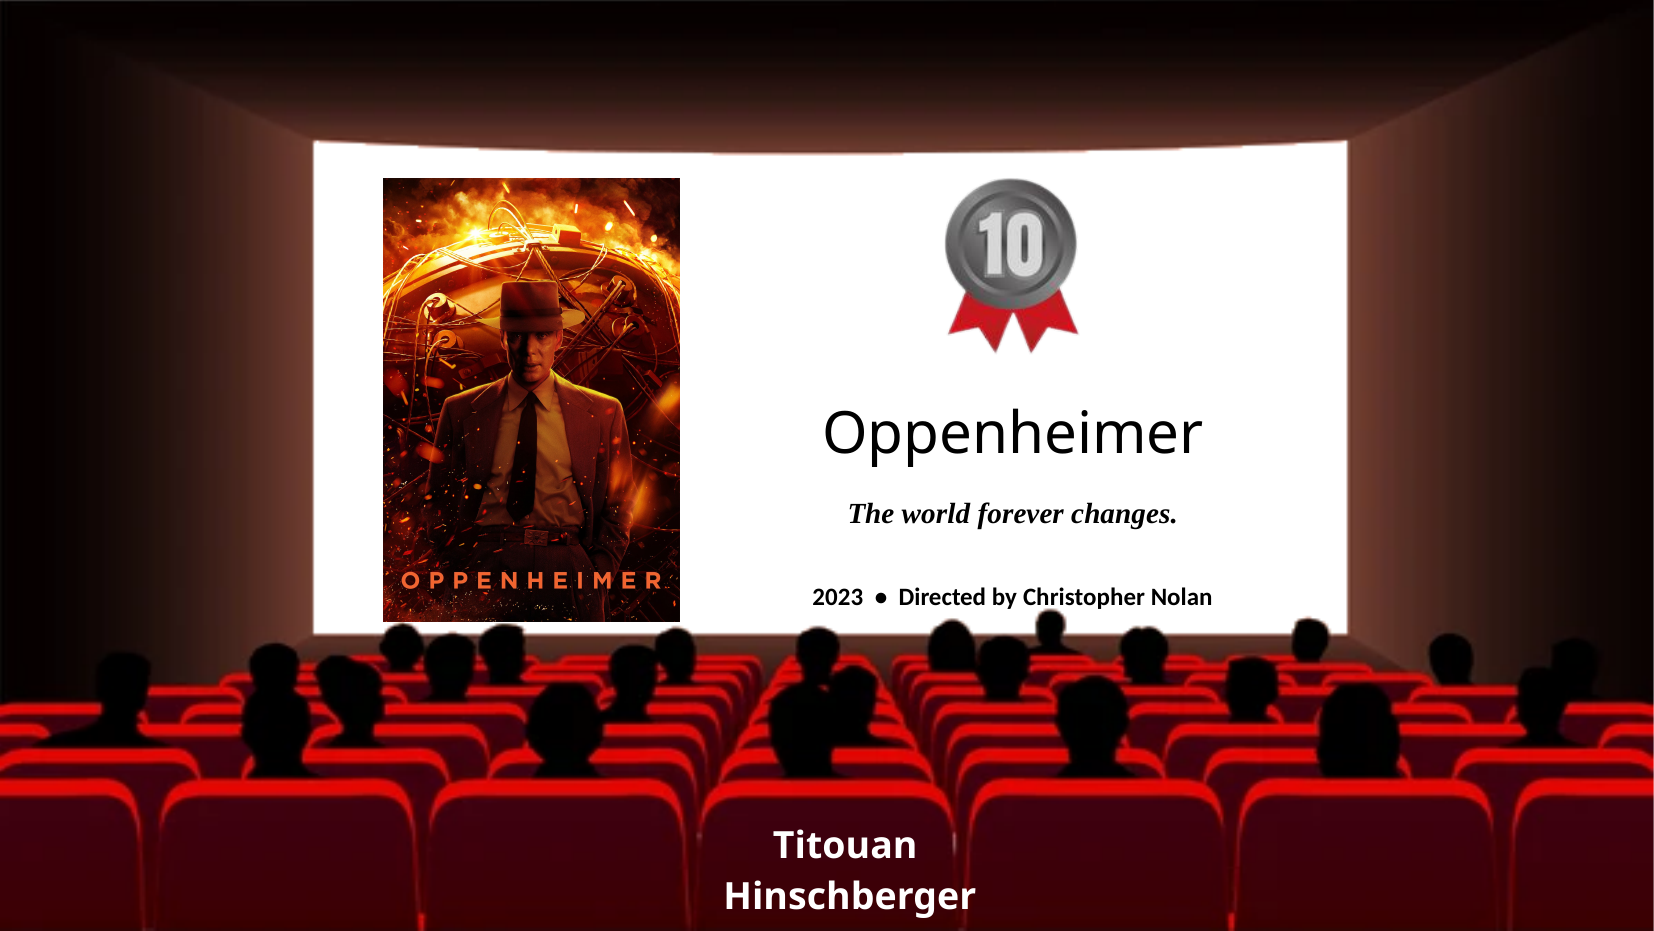

Oppenheimer
The world forever changes.
2023 • Directed by Christopher Nolan